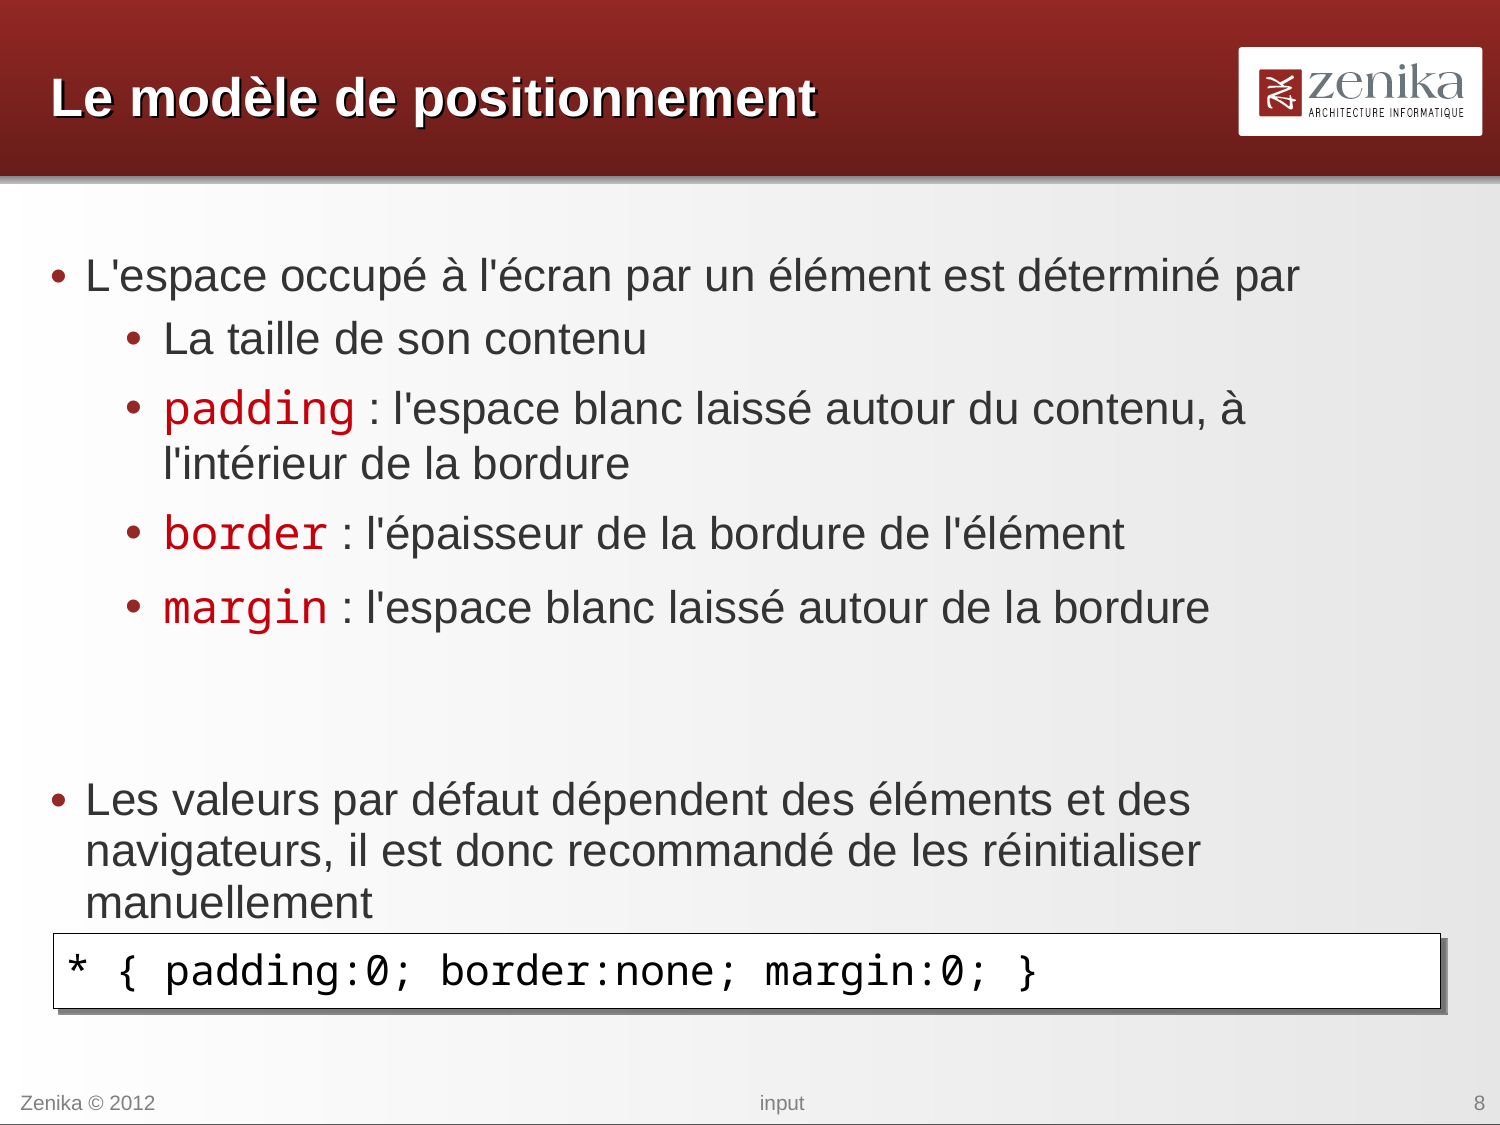

# Le modèle de positionnement
L'espace occupé à l'écran par un élément est déterminé par
La taille de son contenu
padding : l'espace blanc laissé autour du contenu, à l'intérieur de la bordure
border : l'épaisseur de la bordure de l'élément
margin : l'espace blanc laissé autour de la bordure
Les valeurs par défaut dépendent des éléments et des navigateurs, il est donc recommandé de les réinitialiser manuellement
* { padding:0; border:none; margin:0; }